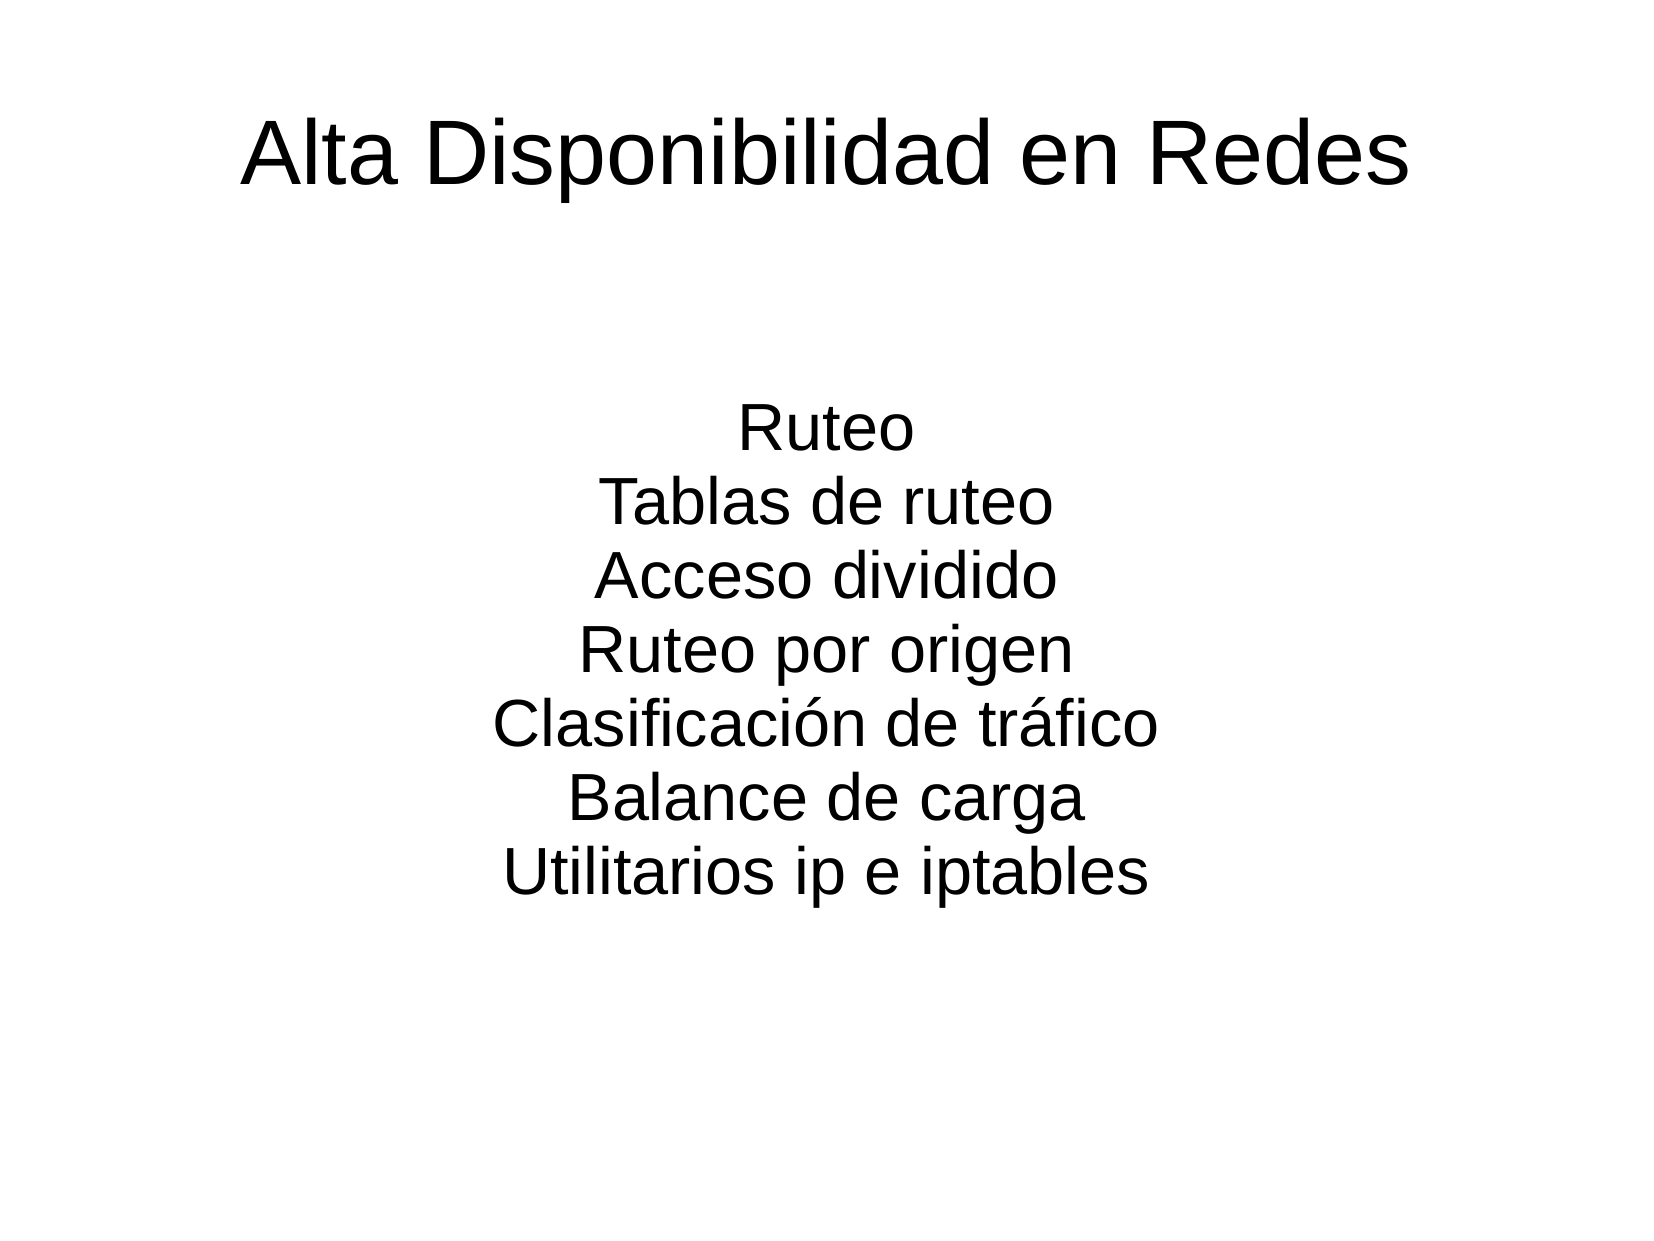

# Alta Disponibilidad en Redes
Ruteo
Tablas de ruteo
Acceso dividido
Ruteo por origen
Clasificación de tráfico
Balance de carga
Utilitarios ip e iptables